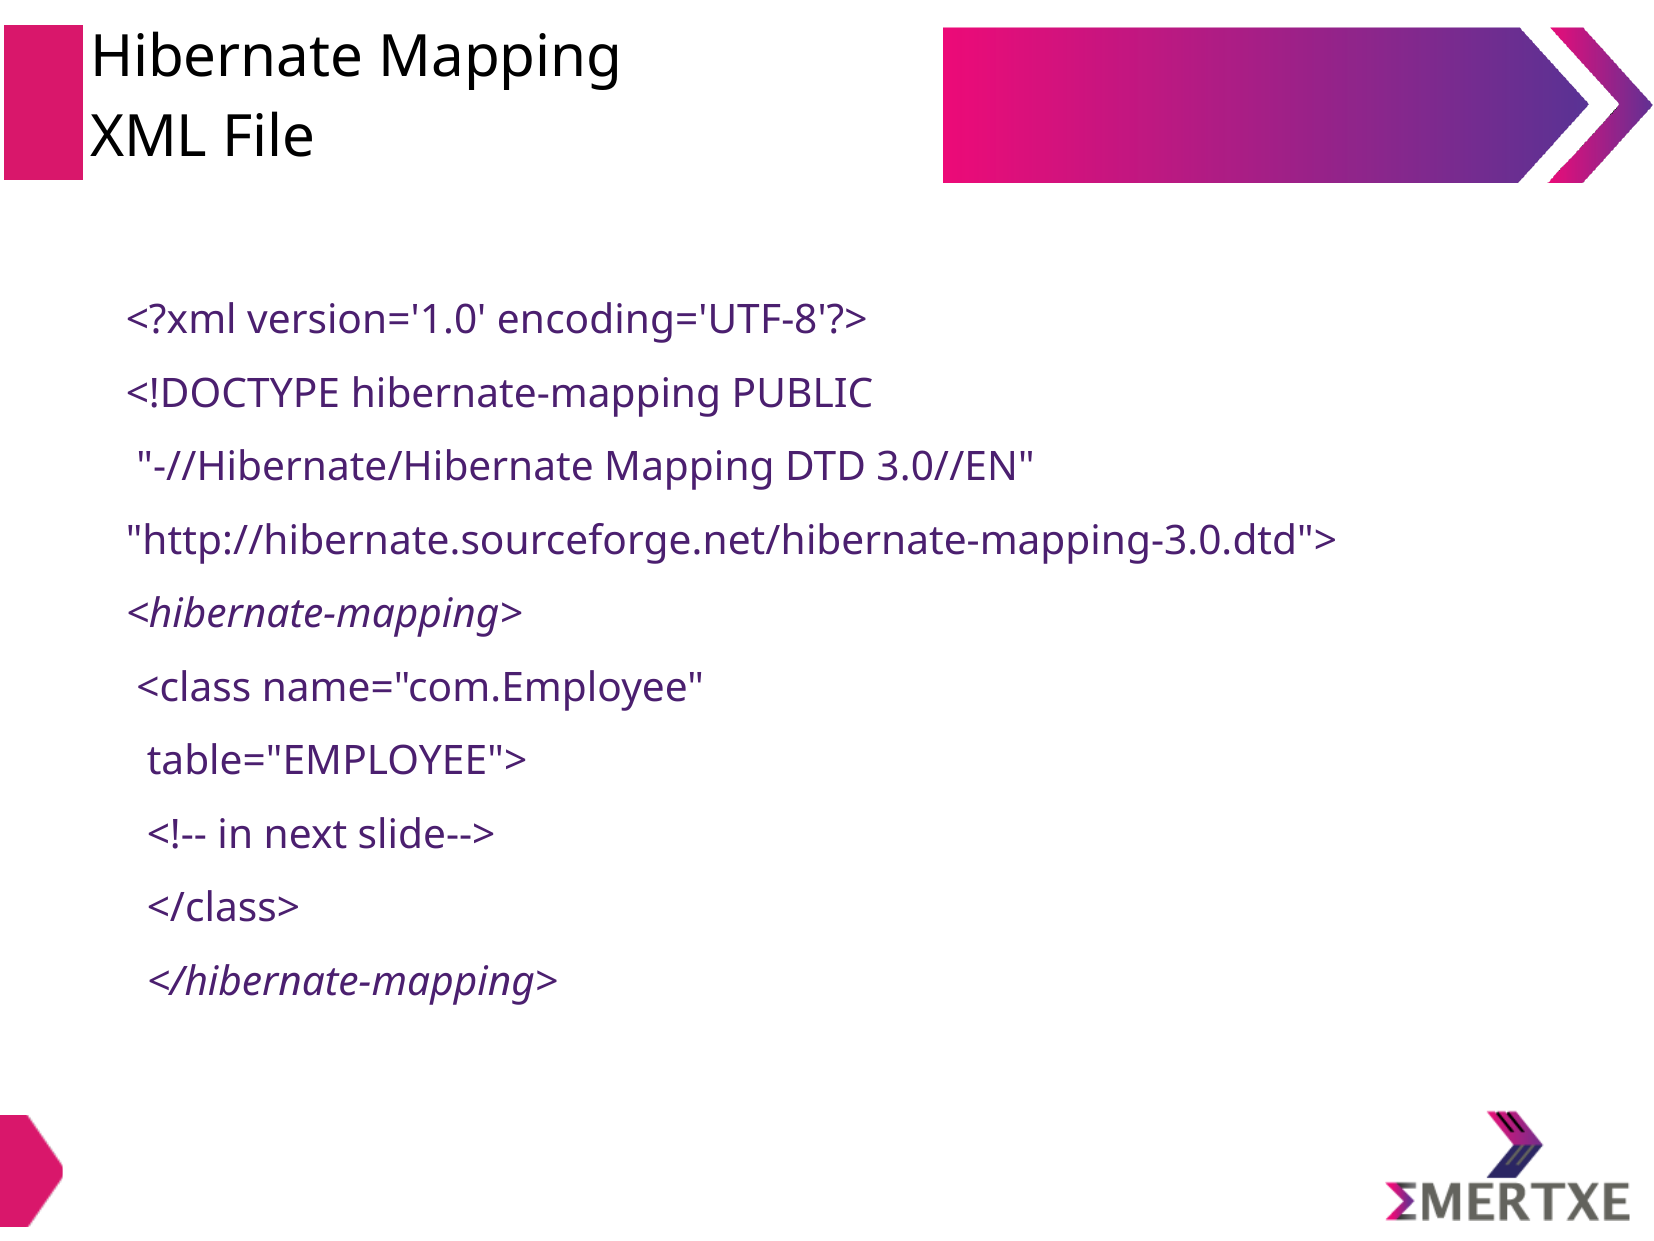

# Hibernate Mapping XML File
<?xml version='1.0' encoding='UTF-8'?>
<!DOCTYPE hibernate-mapping PUBLIC
 "-//Hibernate/Hibernate Mapping DTD 3.0//EN"
"http://hibernate.sourceforge.net/hibernate-mapping-3.0.dtd">
<hibernate-mapping>
 <class name="com.Employee"
 table="EMPLOYEE">
 <!-- in next slide-->
 </class>
 </hibernate-mapping>